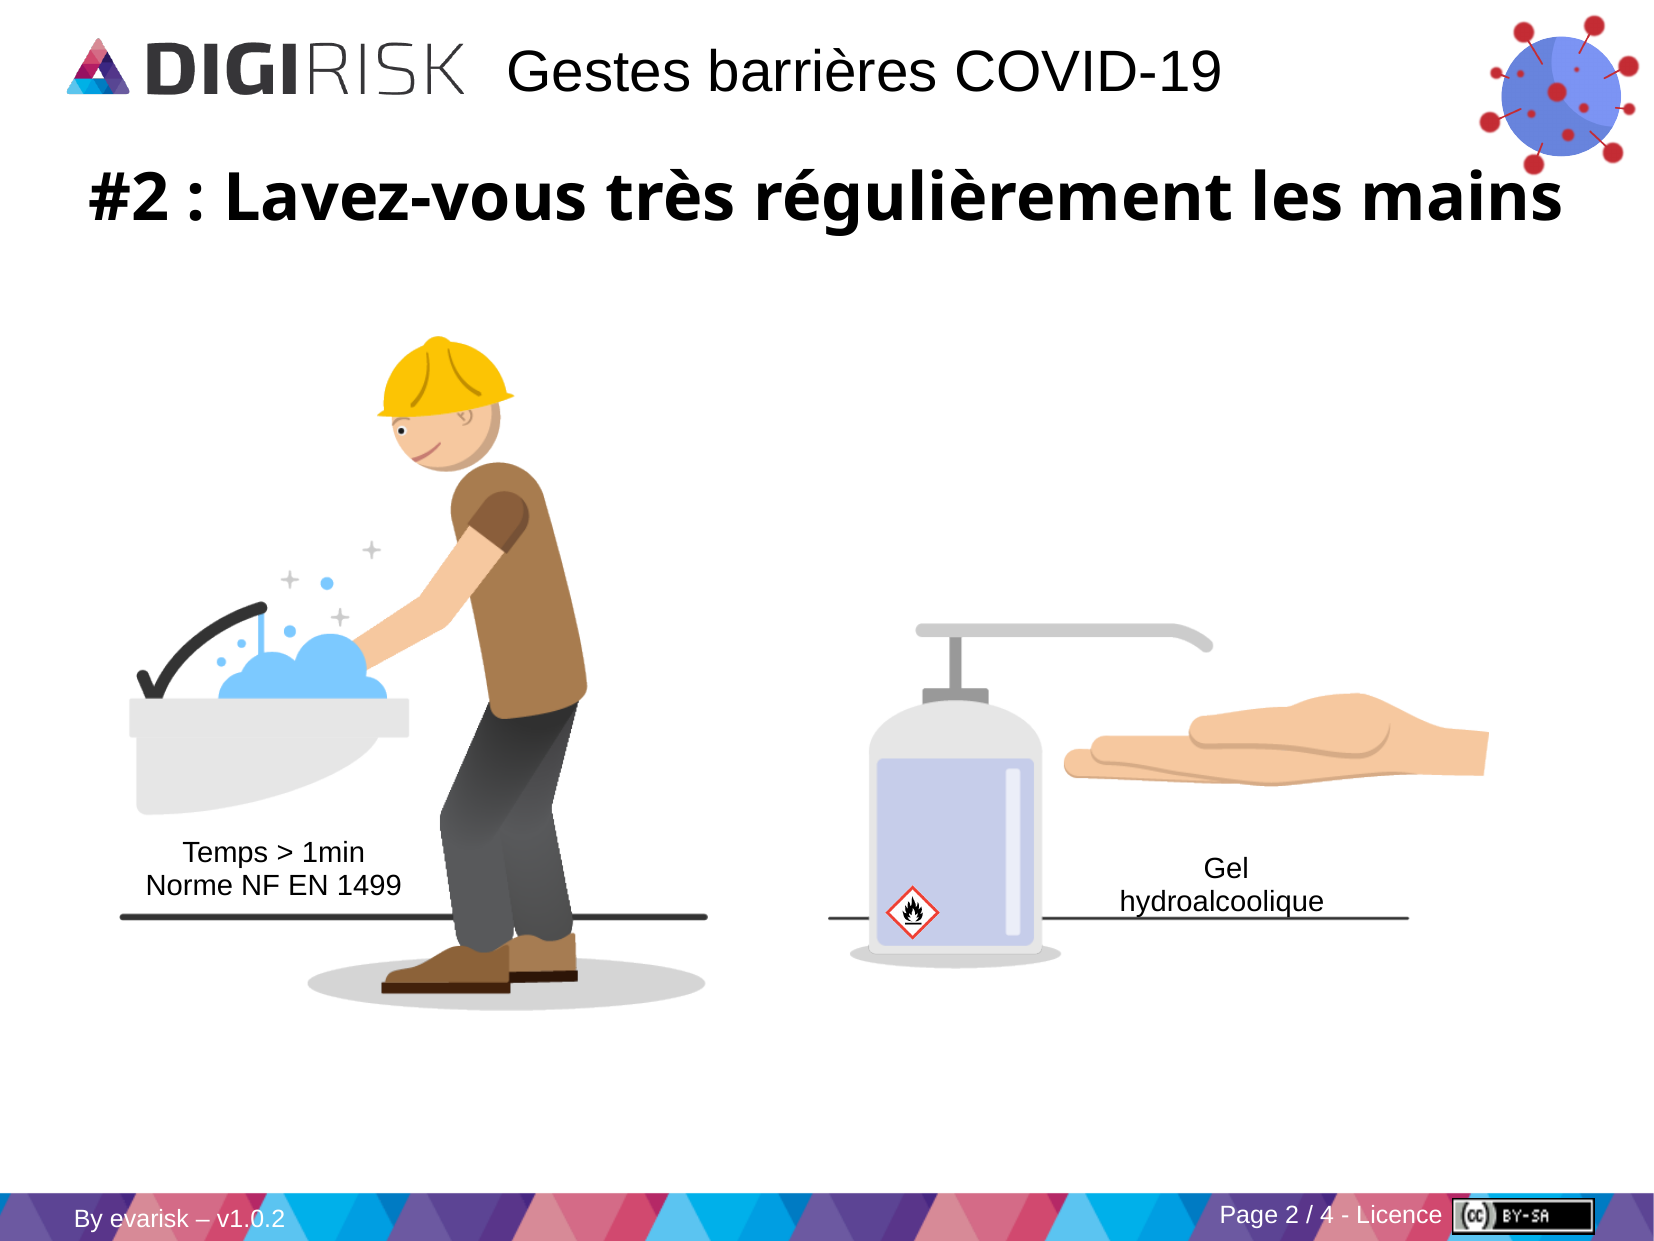

Gestes barrières COVID-19
# #2 : Lavez-vous très régulièrement les mains
Temps > 1min
Norme NF EN 1499
Gel
hydroalcoolique